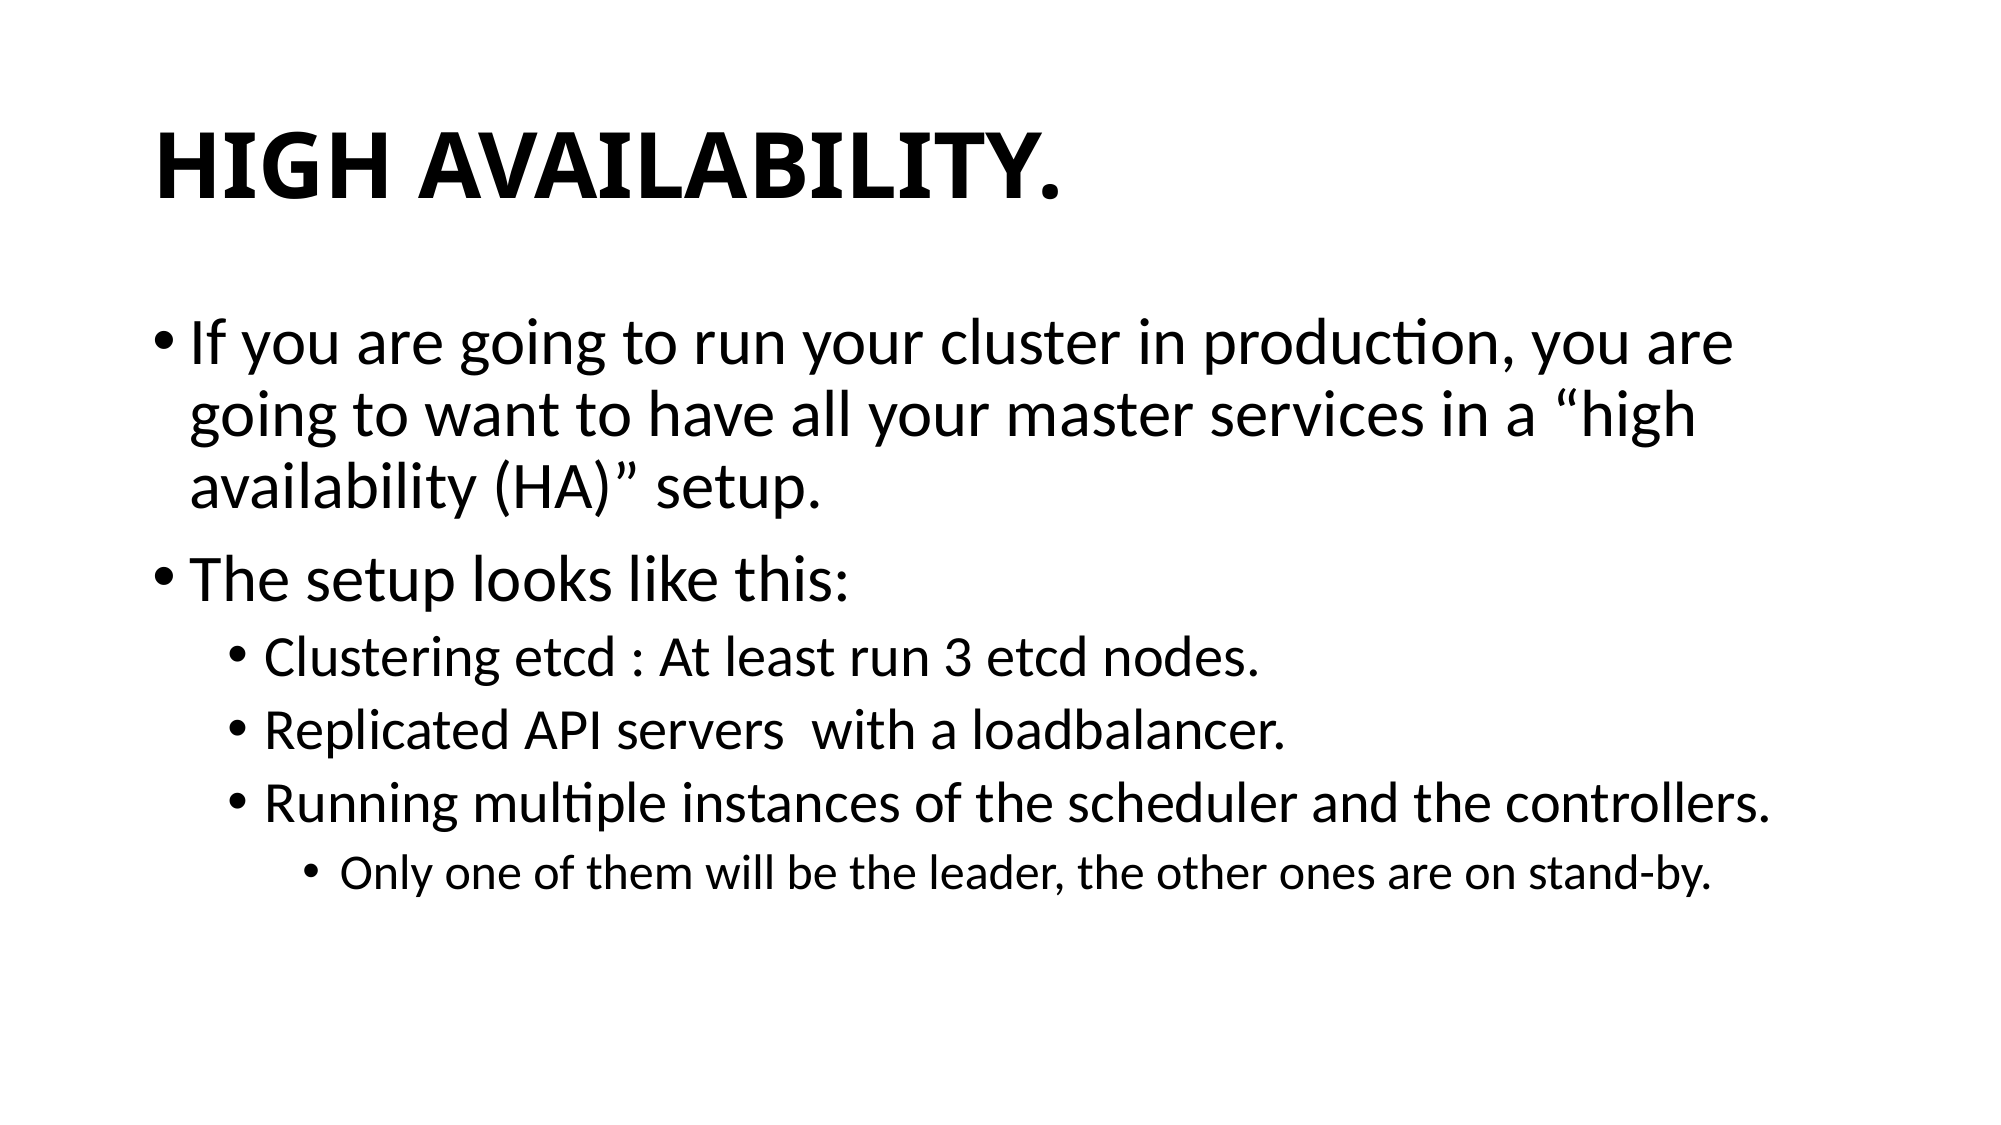

# HIGH AVAILABILITY.
If you are going to run your cluster in production, you are going to want to have all your master services in a “high availability (HA)” setup.
The setup looks like this:
Clustering etcd : At least run 3 etcd nodes.
Replicated API servers with a loadbalancer.
Running multiple instances of the scheduler and the controllers.
Only one of them will be the leader, the other ones are on stand-by.